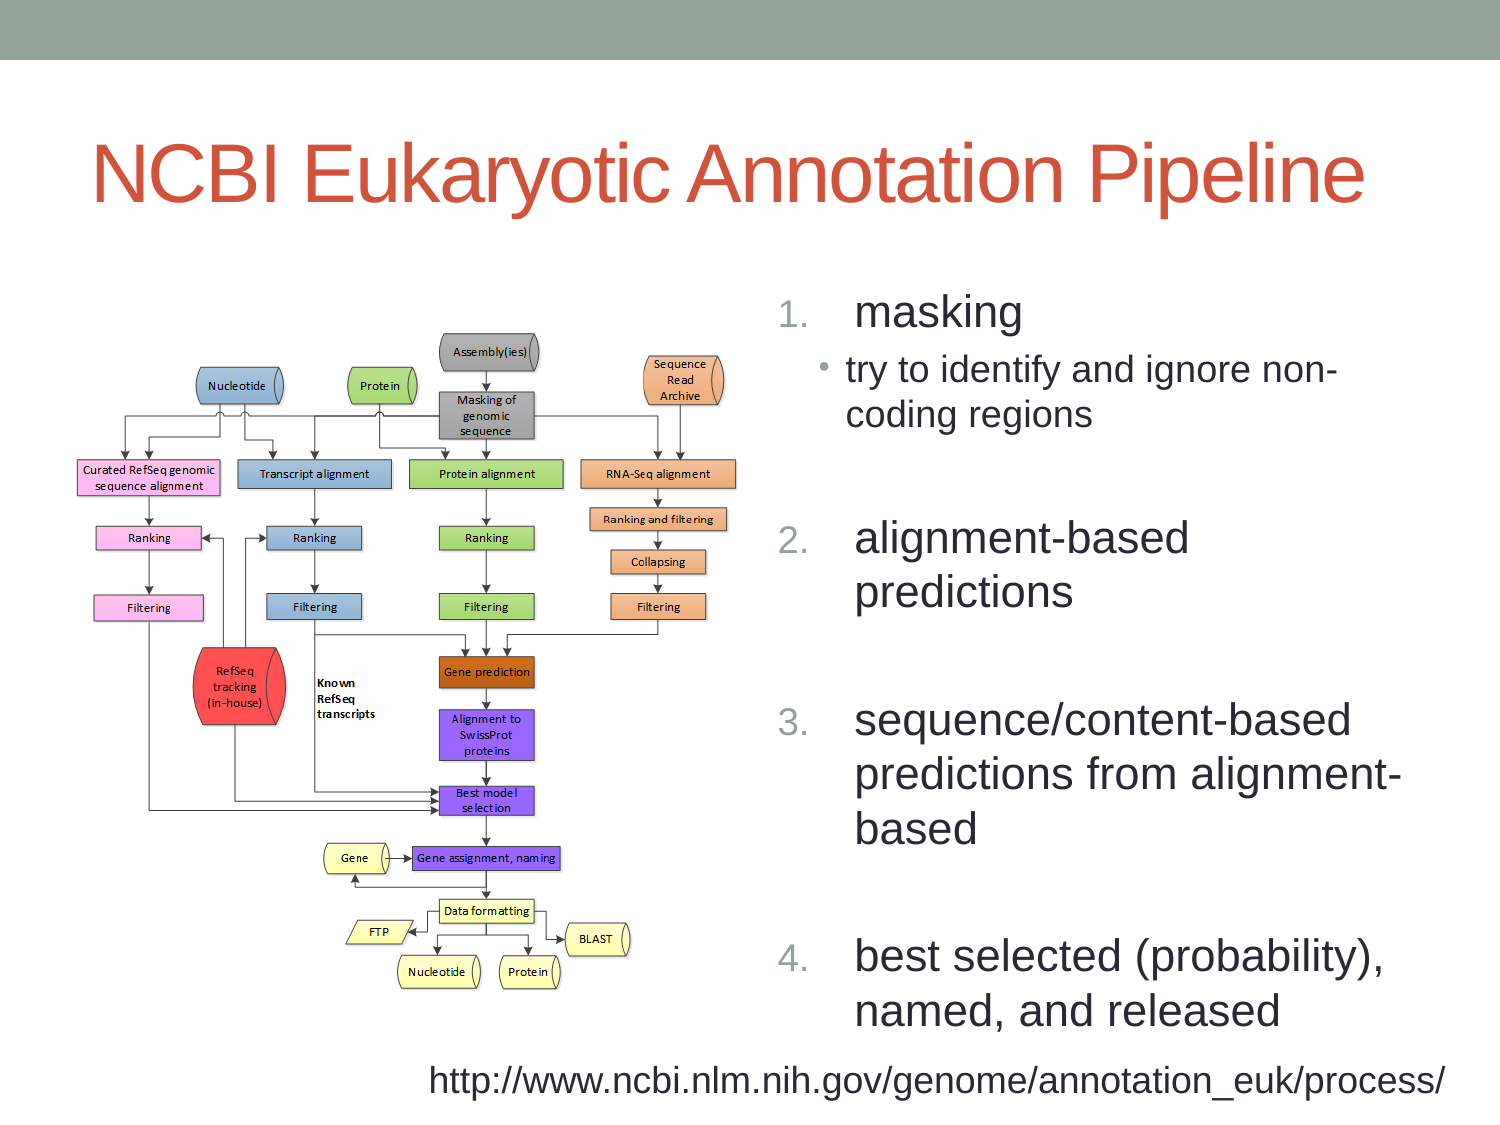

# NCBI Eukaryotic Annotation Pipeline
masking
try to identify and ignore non-coding regions
alignment-based predictions
sequence/content-based predictions from alignment-based
best selected (probability), named, and released
http://www.ncbi.nlm.nih.gov/genome/annotation_euk/process/